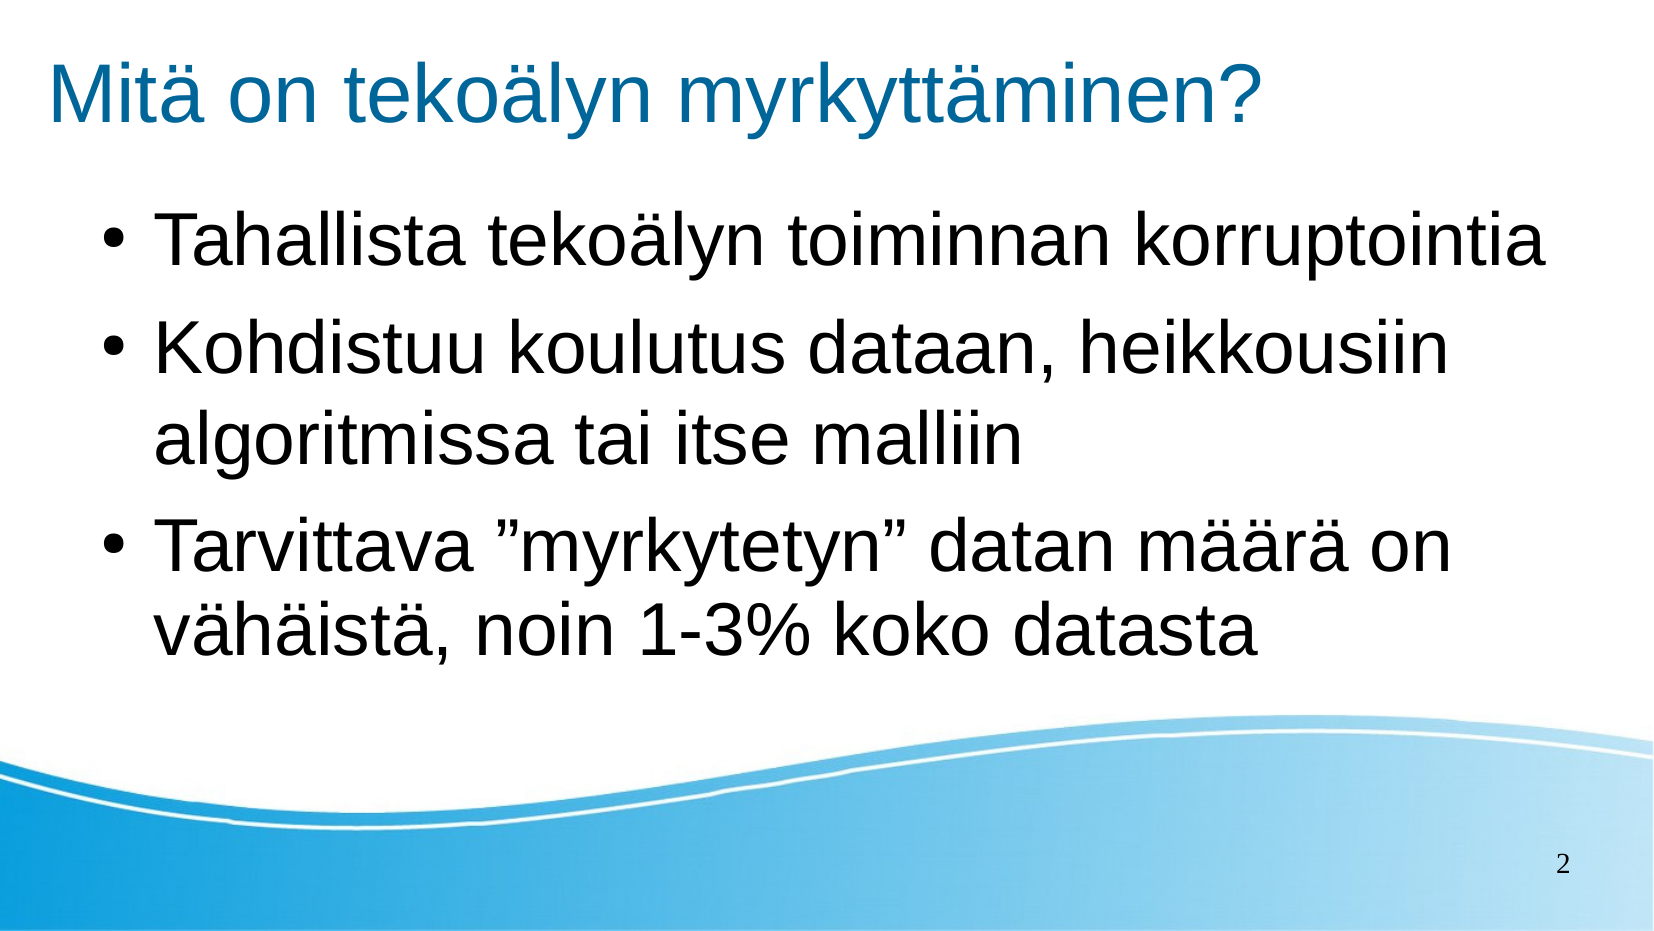

# Mitä on tekoälyn myrkyttäminen?
Tahallista tekoälyn toiminnan korruptointia
Kohdistuu koulutus dataan, heikkousiin
algoritmissa tai itse malliin
Tarvittava ”myrkytetyn” datan määrä on vähäistä, noin 1-3% koko datasta
2